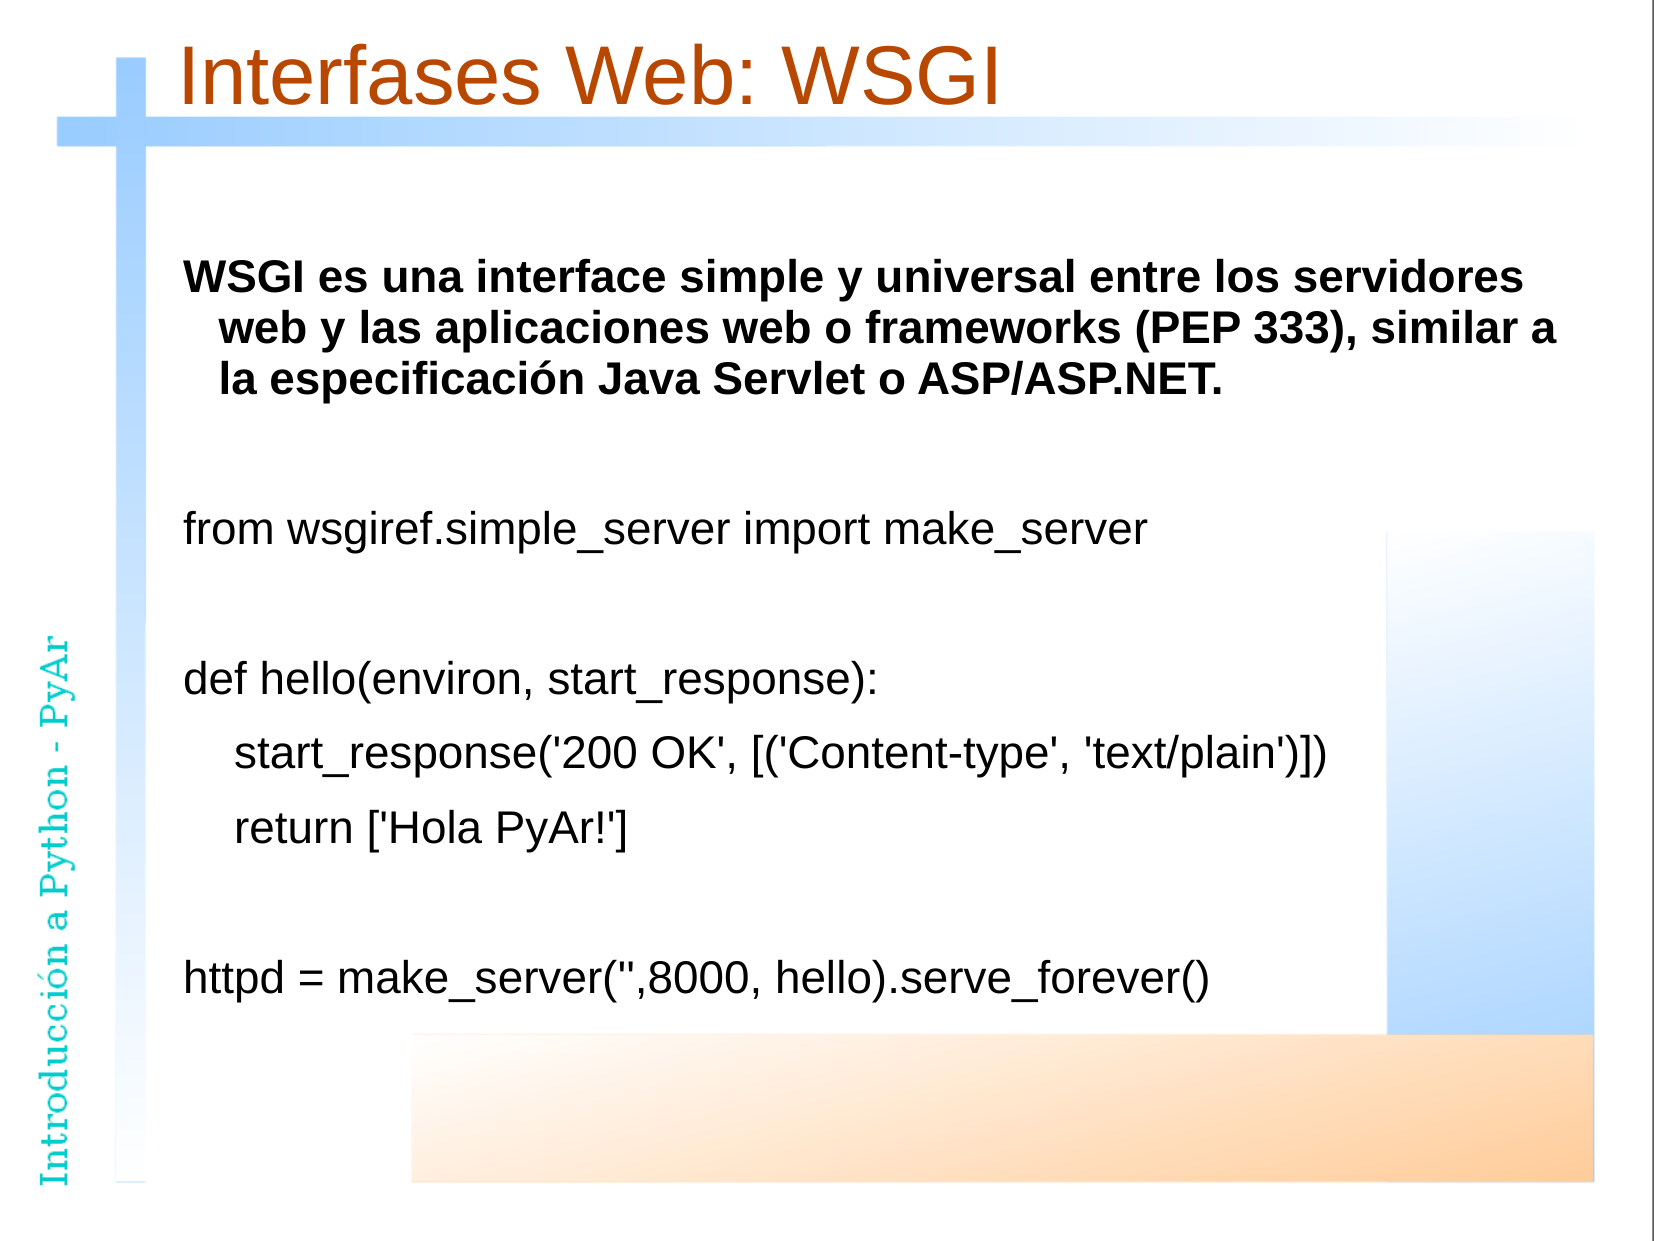

# Interfases Web: WSGI
WSGI es una interface simple y universal entre los servidores web y las aplicaciones web o frameworks (PEP 333), similar a la especificación Java Servlet o ASP/ASP.NET.
from wsgiref.simple_server import make_server
def hello(environ, start_response):
 start_response('200 OK', [('Content-type', 'text/plain')])
 return ['Hola PyAr!']
httpd = make_server('',8000, hello).serve_forever()